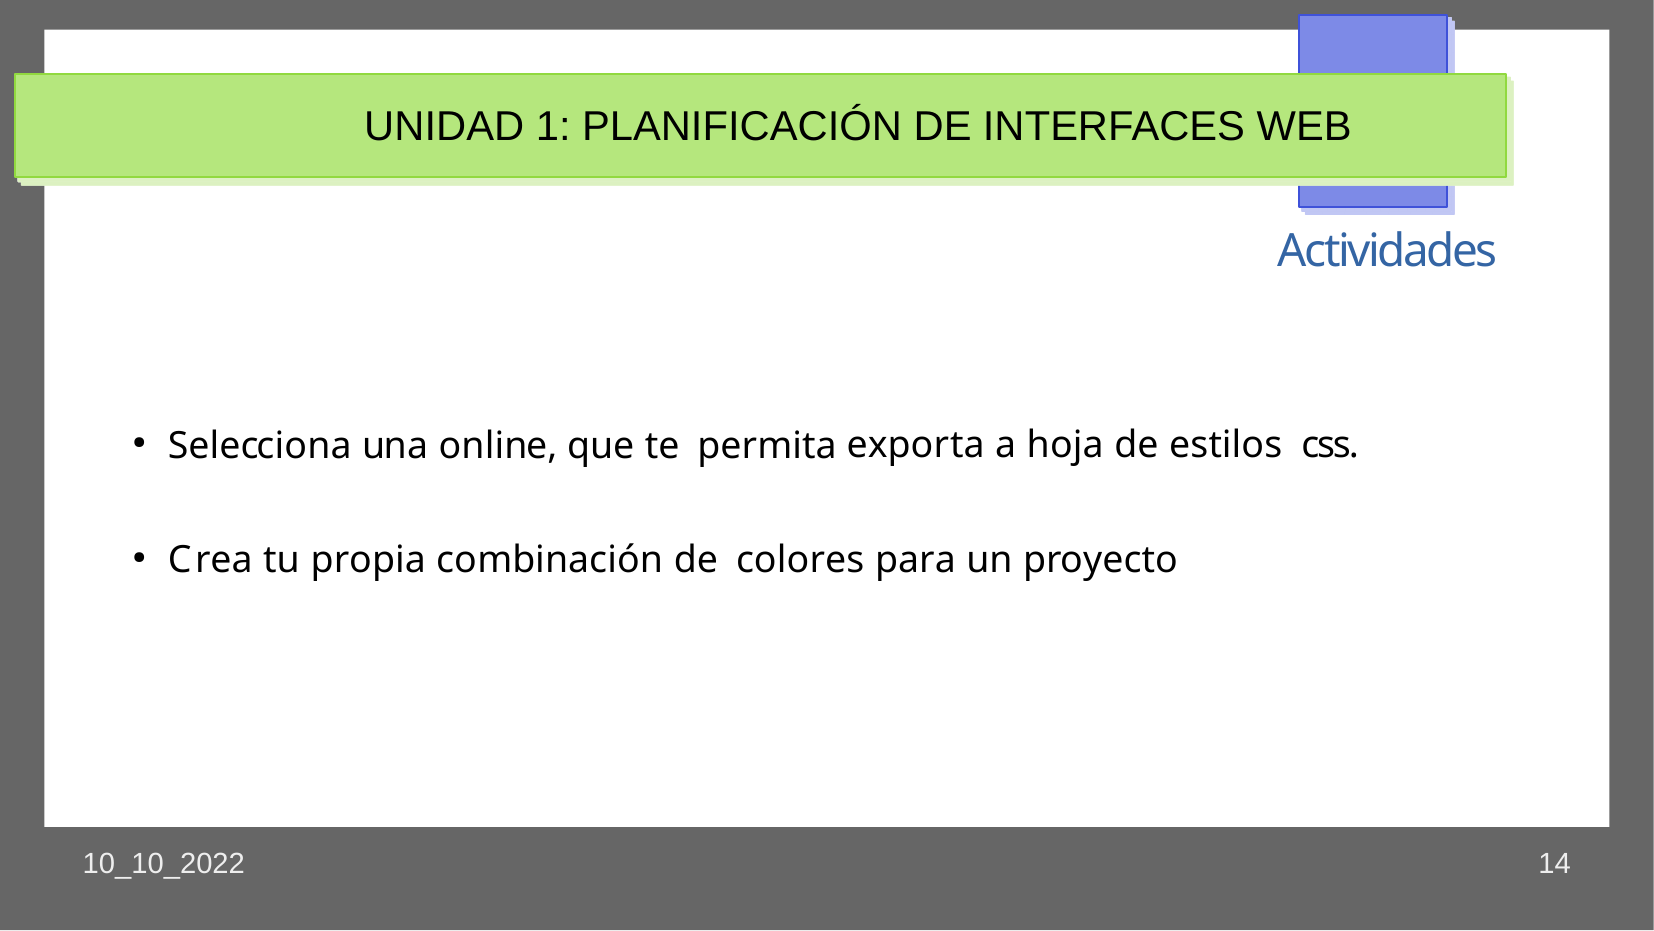

# UNIDAD 1: PLANIFICACIÓN DE INTERFACES WEB
																Actividades
Selecciona una online, que te permita exporta a hoja de estilos css.
Crea tu propia combinación de colores para un proyecto
10_10_2022
14